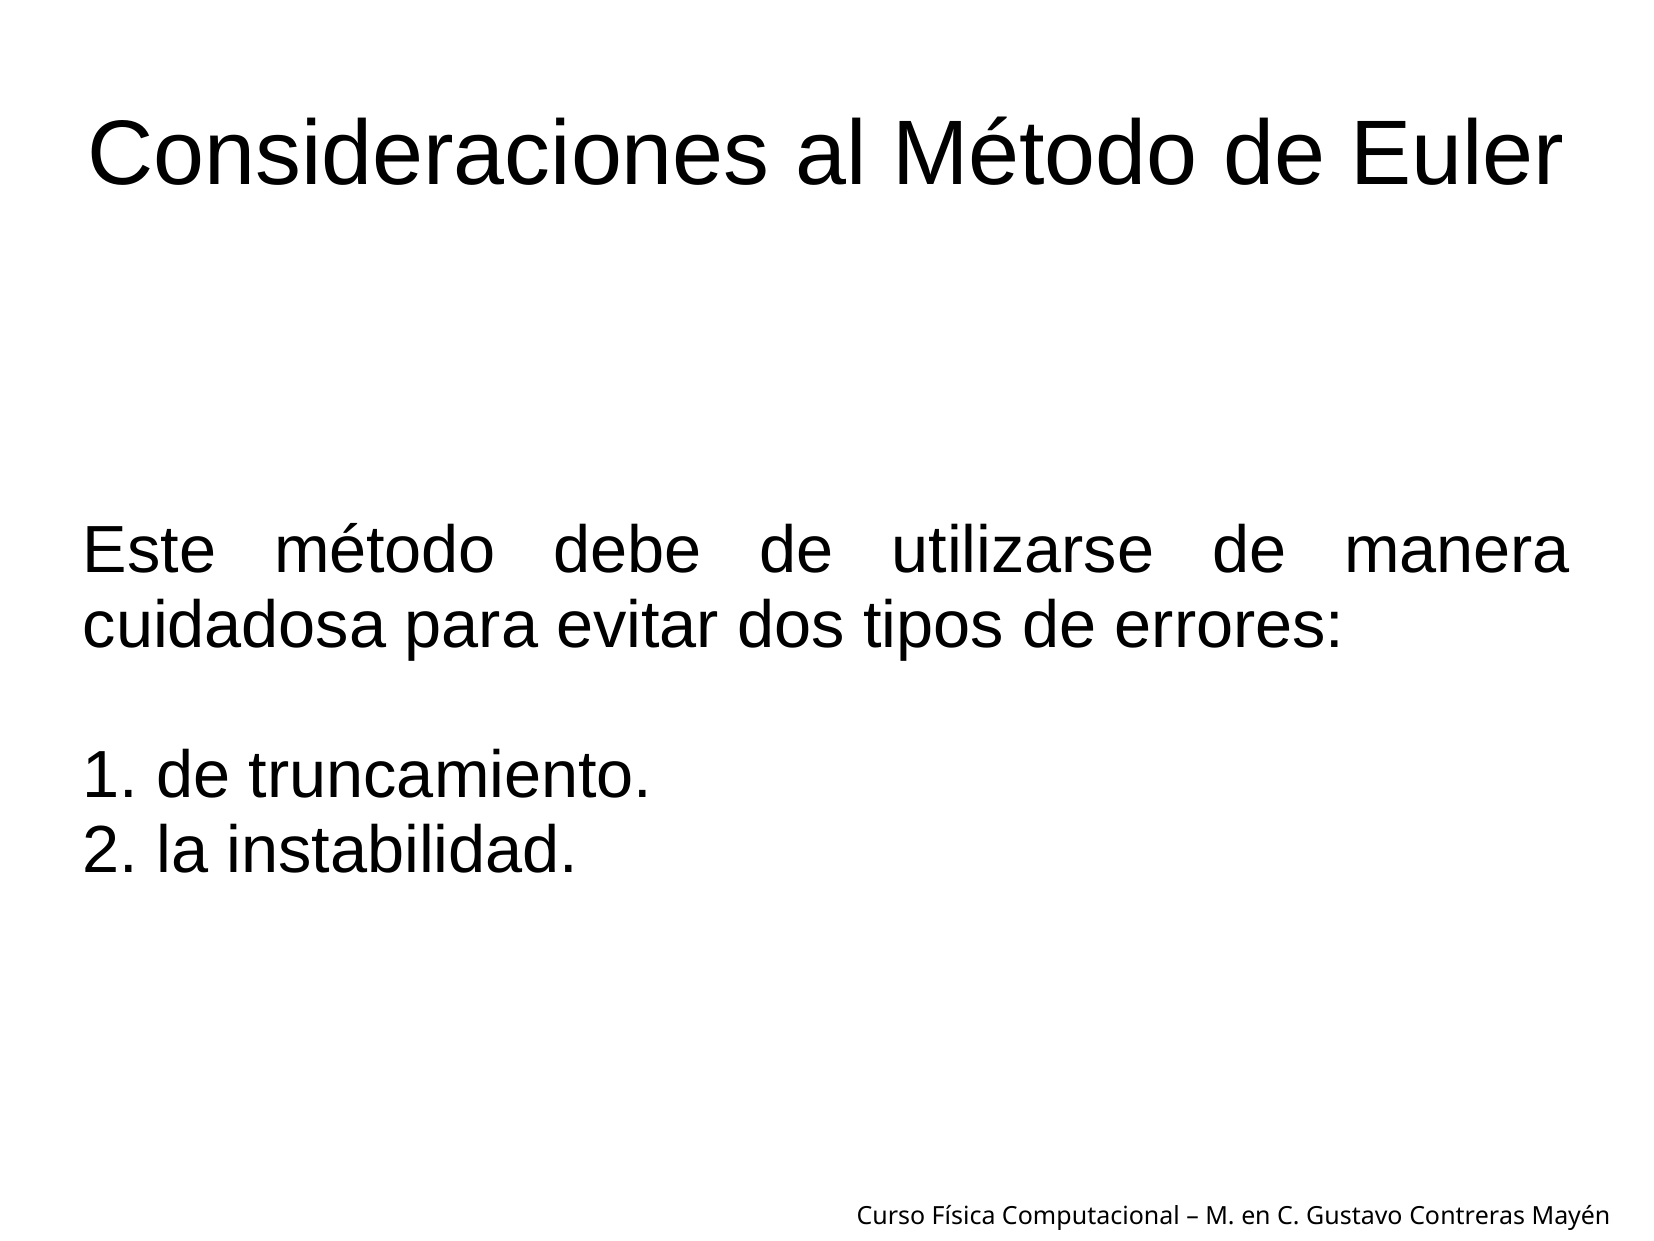

# Consideraciones al Método de Euler
Este método debe de utilizarse de manera cuidadosa para evitar dos tipos de errores:
1. de truncamiento.
2. la instabilidad.